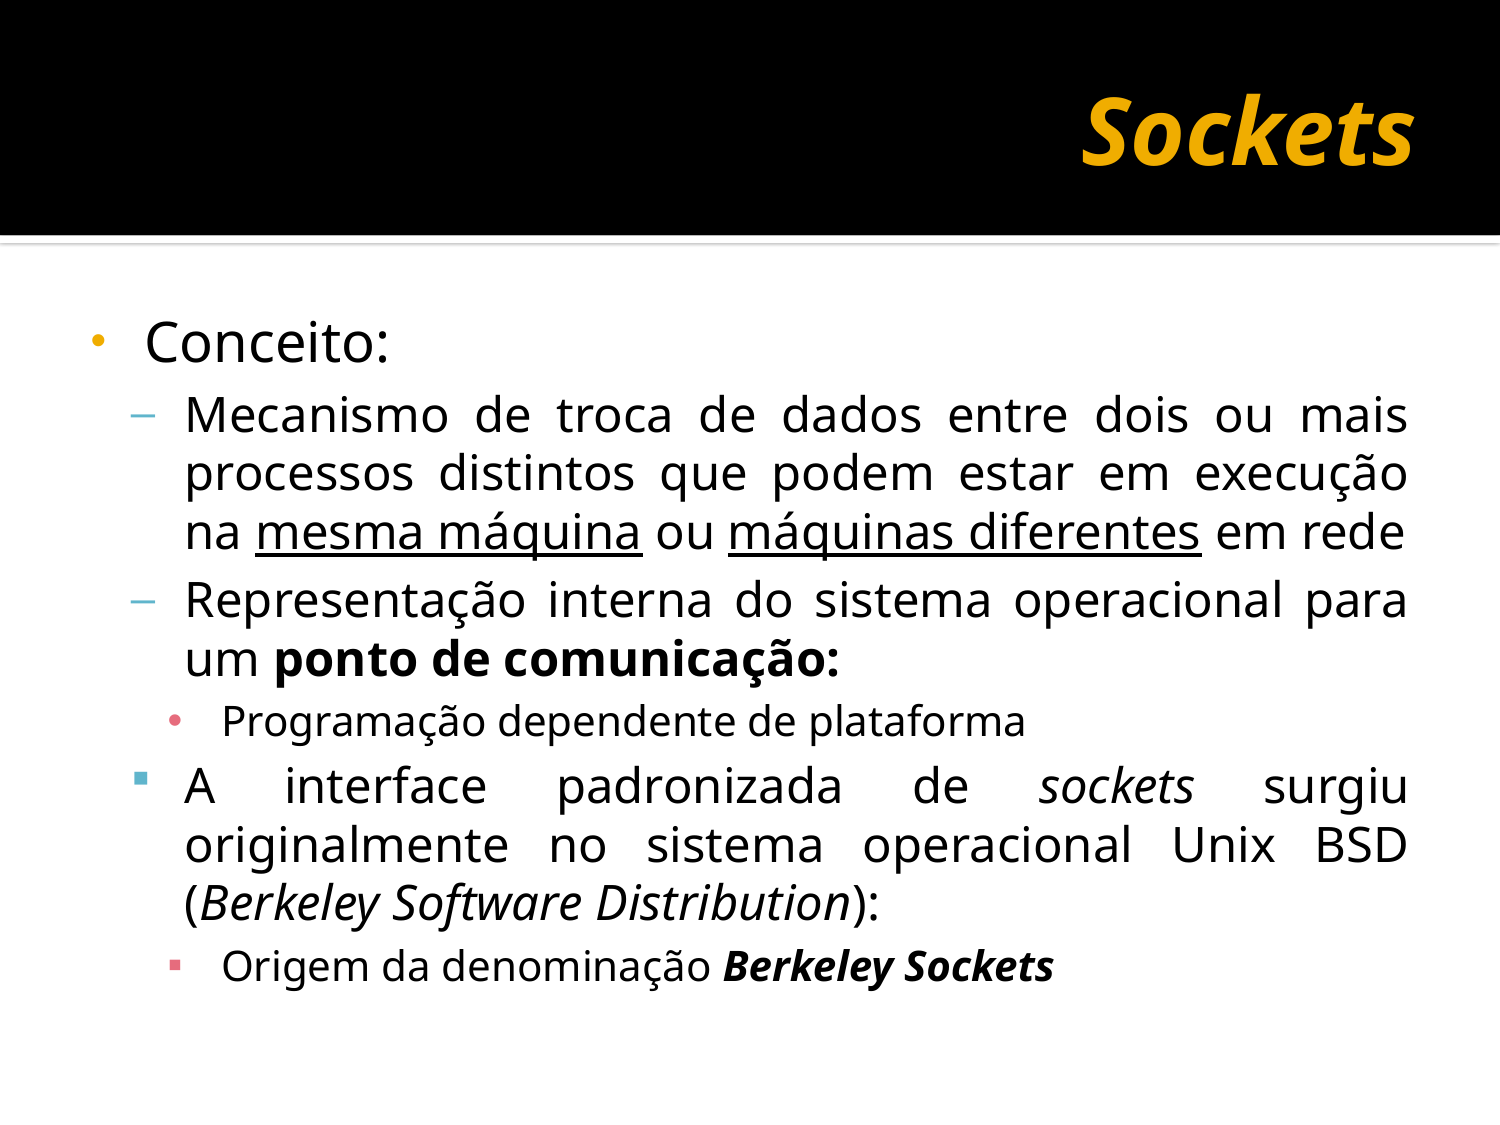

# Sockets
Conceito:
Mecanismo de troca de dados entre dois ou mais processos distintos que podem estar em execução na mesma máquina ou máquinas diferentes em rede
Representação interna do sistema operacional para um ponto de comunicação:
Programação dependente de plataforma
A interface padronizada de sockets surgiu originalmente no sistema operacional Unix BSD (Berkeley Software Distribution):
Origem da denominação Berkeley Sockets